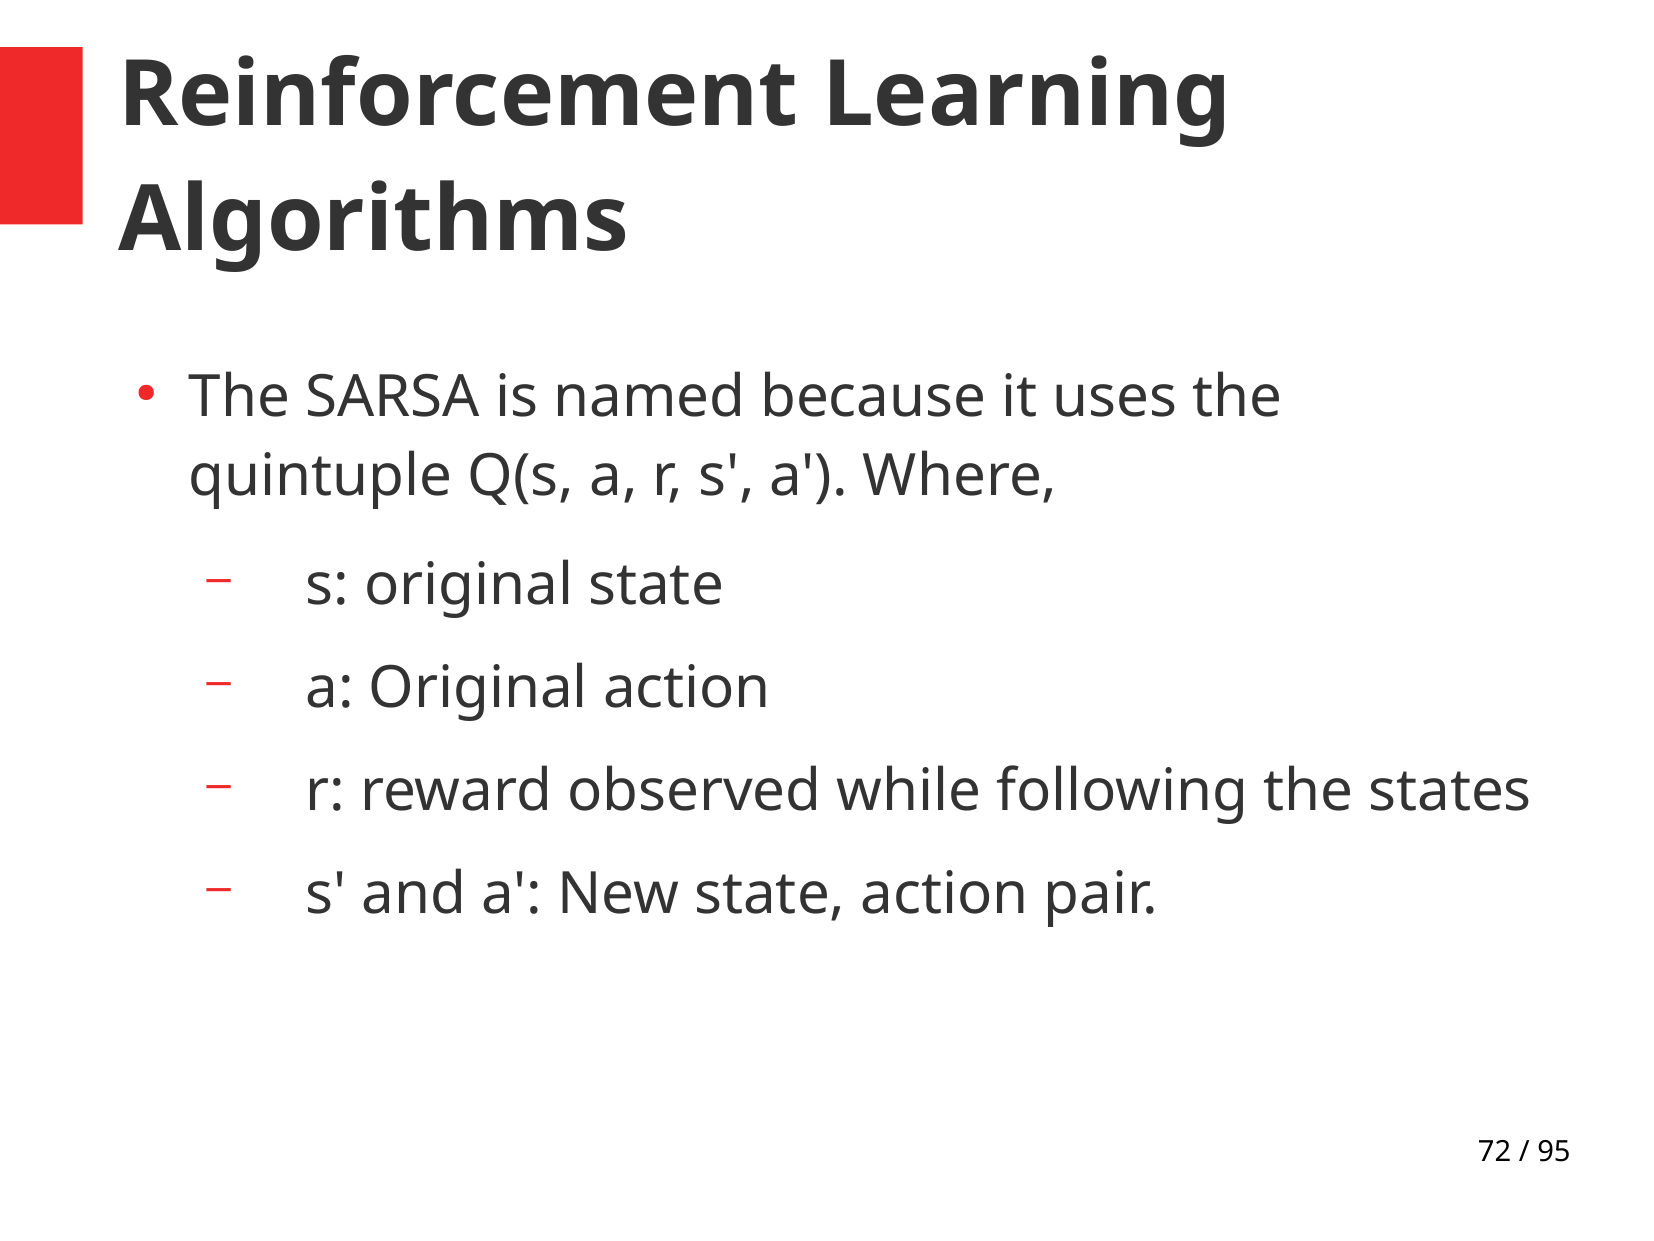

# Reinforcement Learning Algorithms
The SARSA is named because it uses the quintuple Q(s, a, r, s', a'). Where,
 s: original state
 a: Original action
 r: reward observed while following the states
 s' and a': New state, action pair.
72